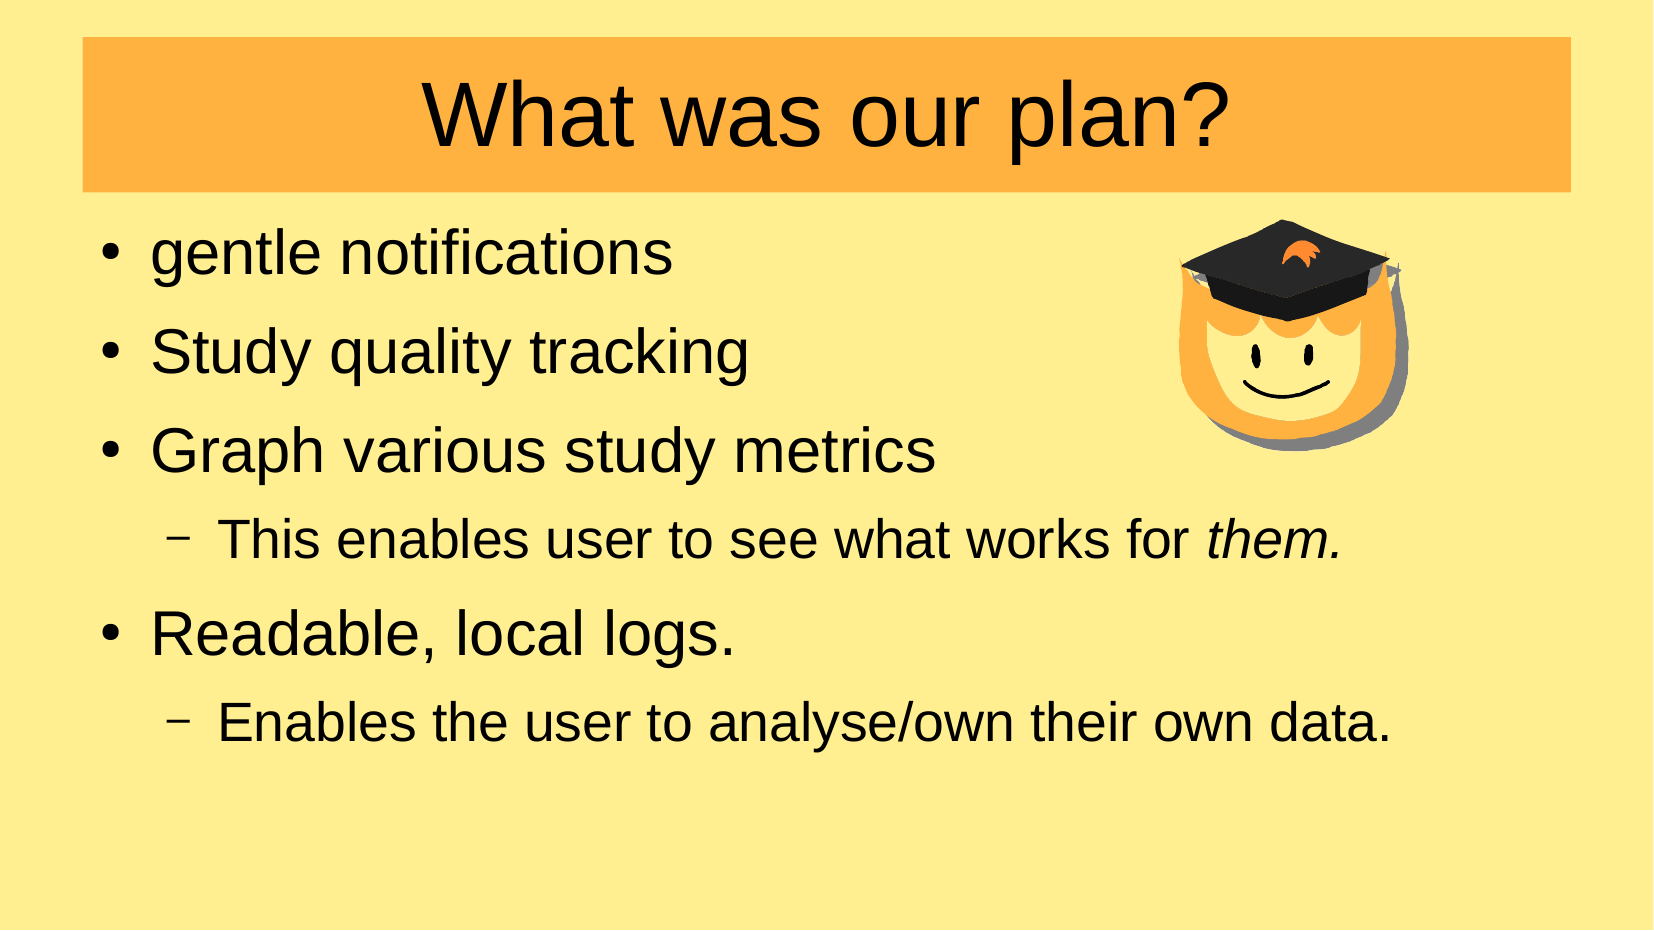

# What was our plan?
gentle notifications
Study quality tracking
Graph various study metrics
This enables user to see what works for them.
Readable, local logs.
Enables the user to analyse/own their own data.